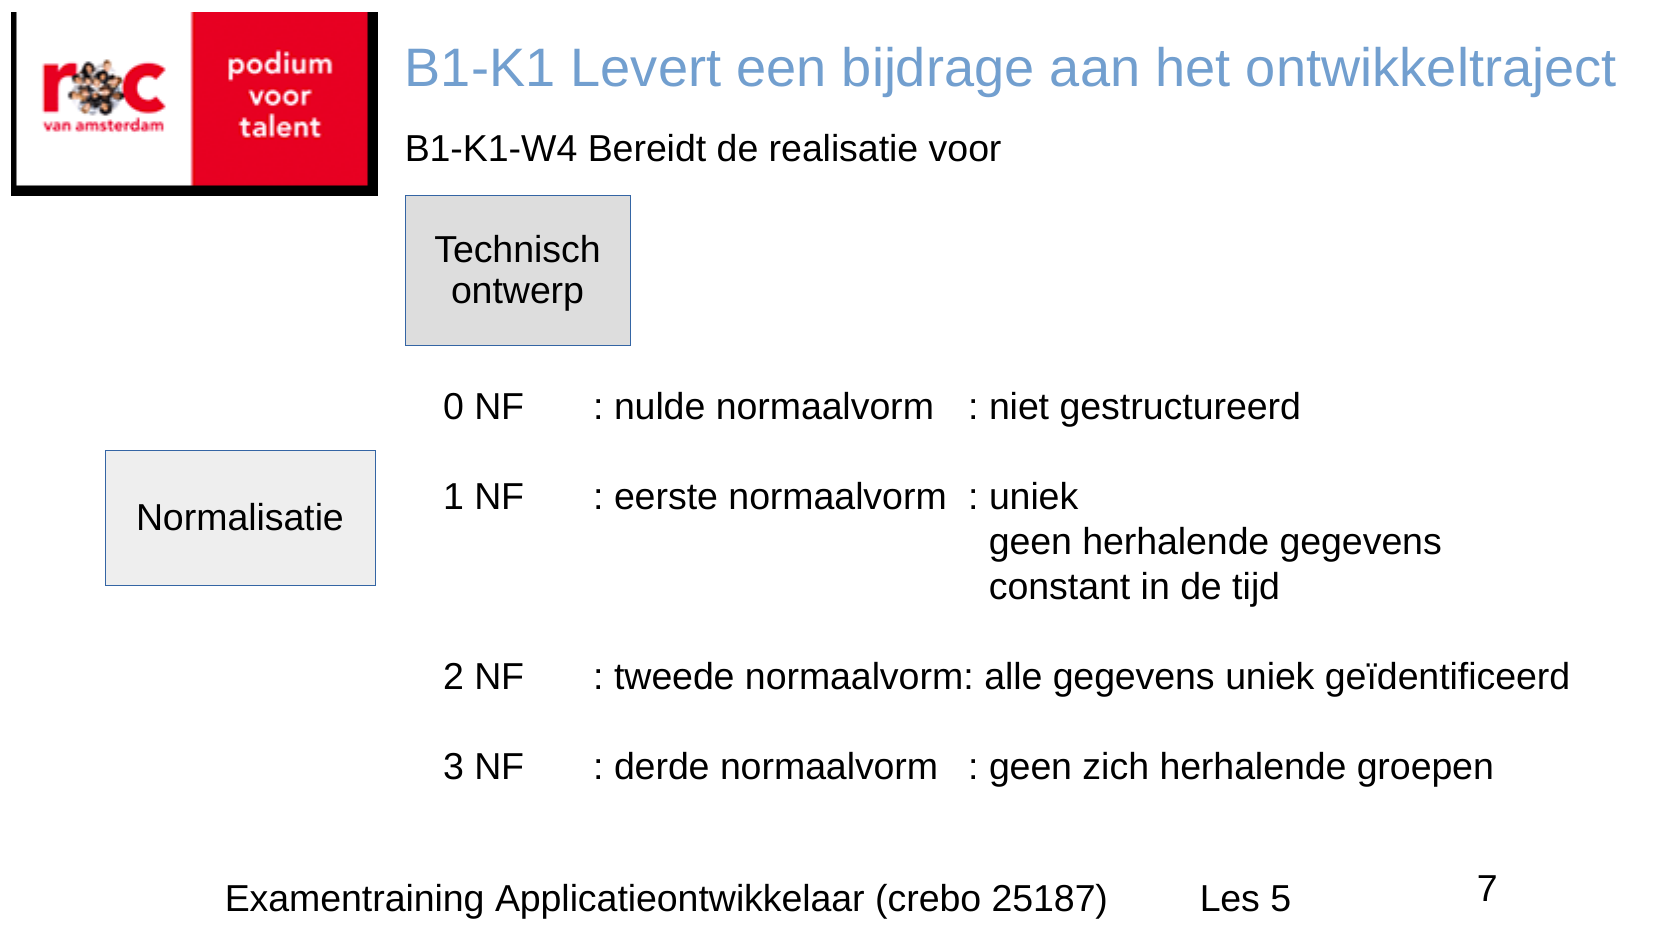

B1-K1 Levert een bijdrage aan het ontwikkeltraject
B1-K1-W4 Bereidt de realisatie voor
Technisch
ontwerp
0 NF	: nulde normaalvorm	: niet gestructureerd
1 NF	: eerste normaalvorm	: uniek
							 geen herhalende gegevens
							 constant in de tijd
2 NF 	: tweede normaalvorm: alle gegevens uniek geïdentificeerd
3 NF 	: derde normaalvorm 	: geen zich herhalende groepen
Normalisatie
Examentraining Applicatieontwikkelaar (crebo 25187)
Les 5